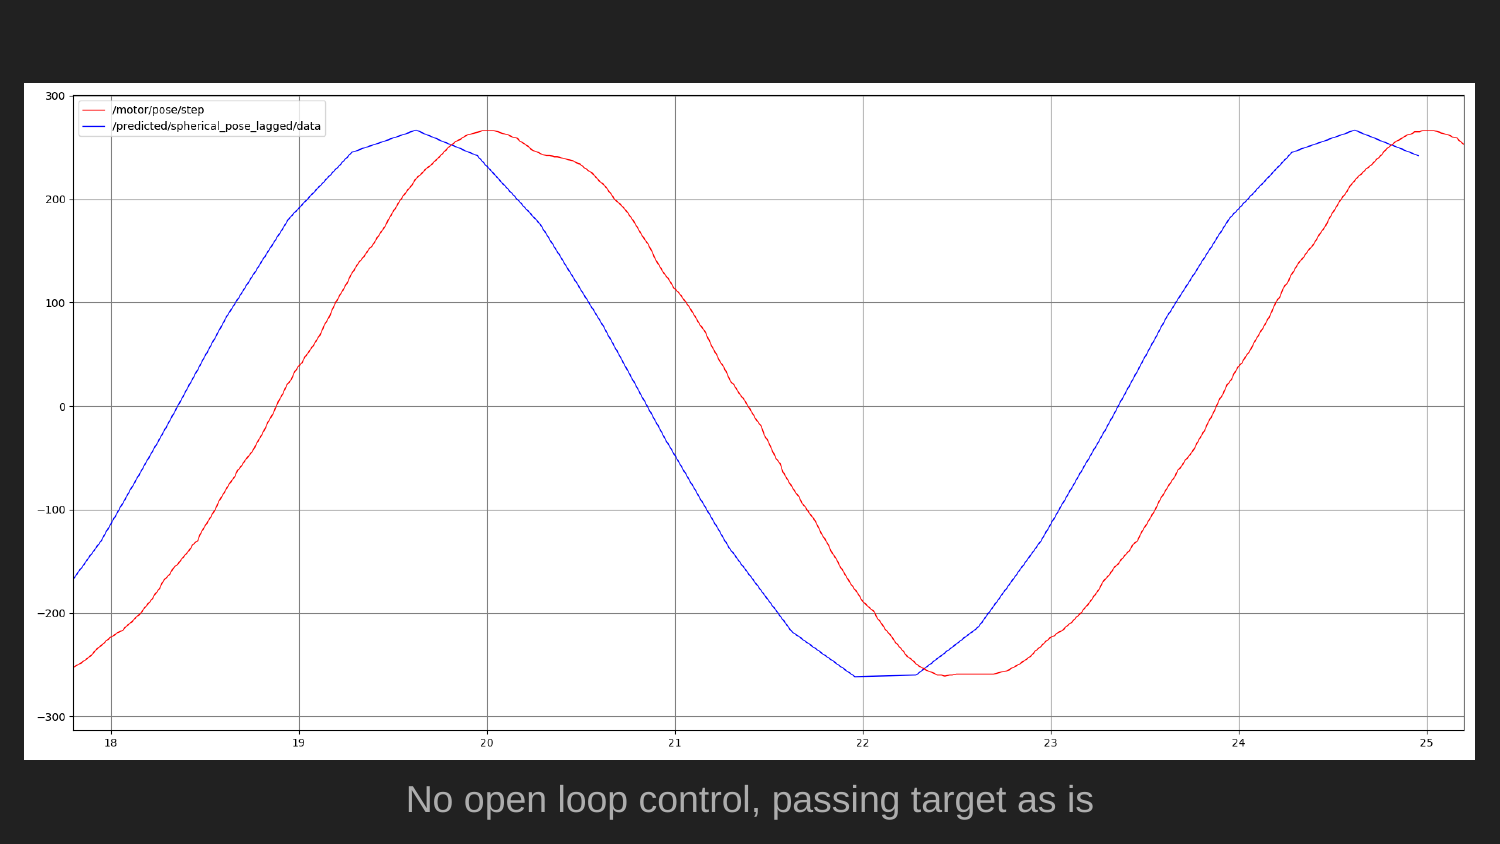

No open loop control, passing target as is